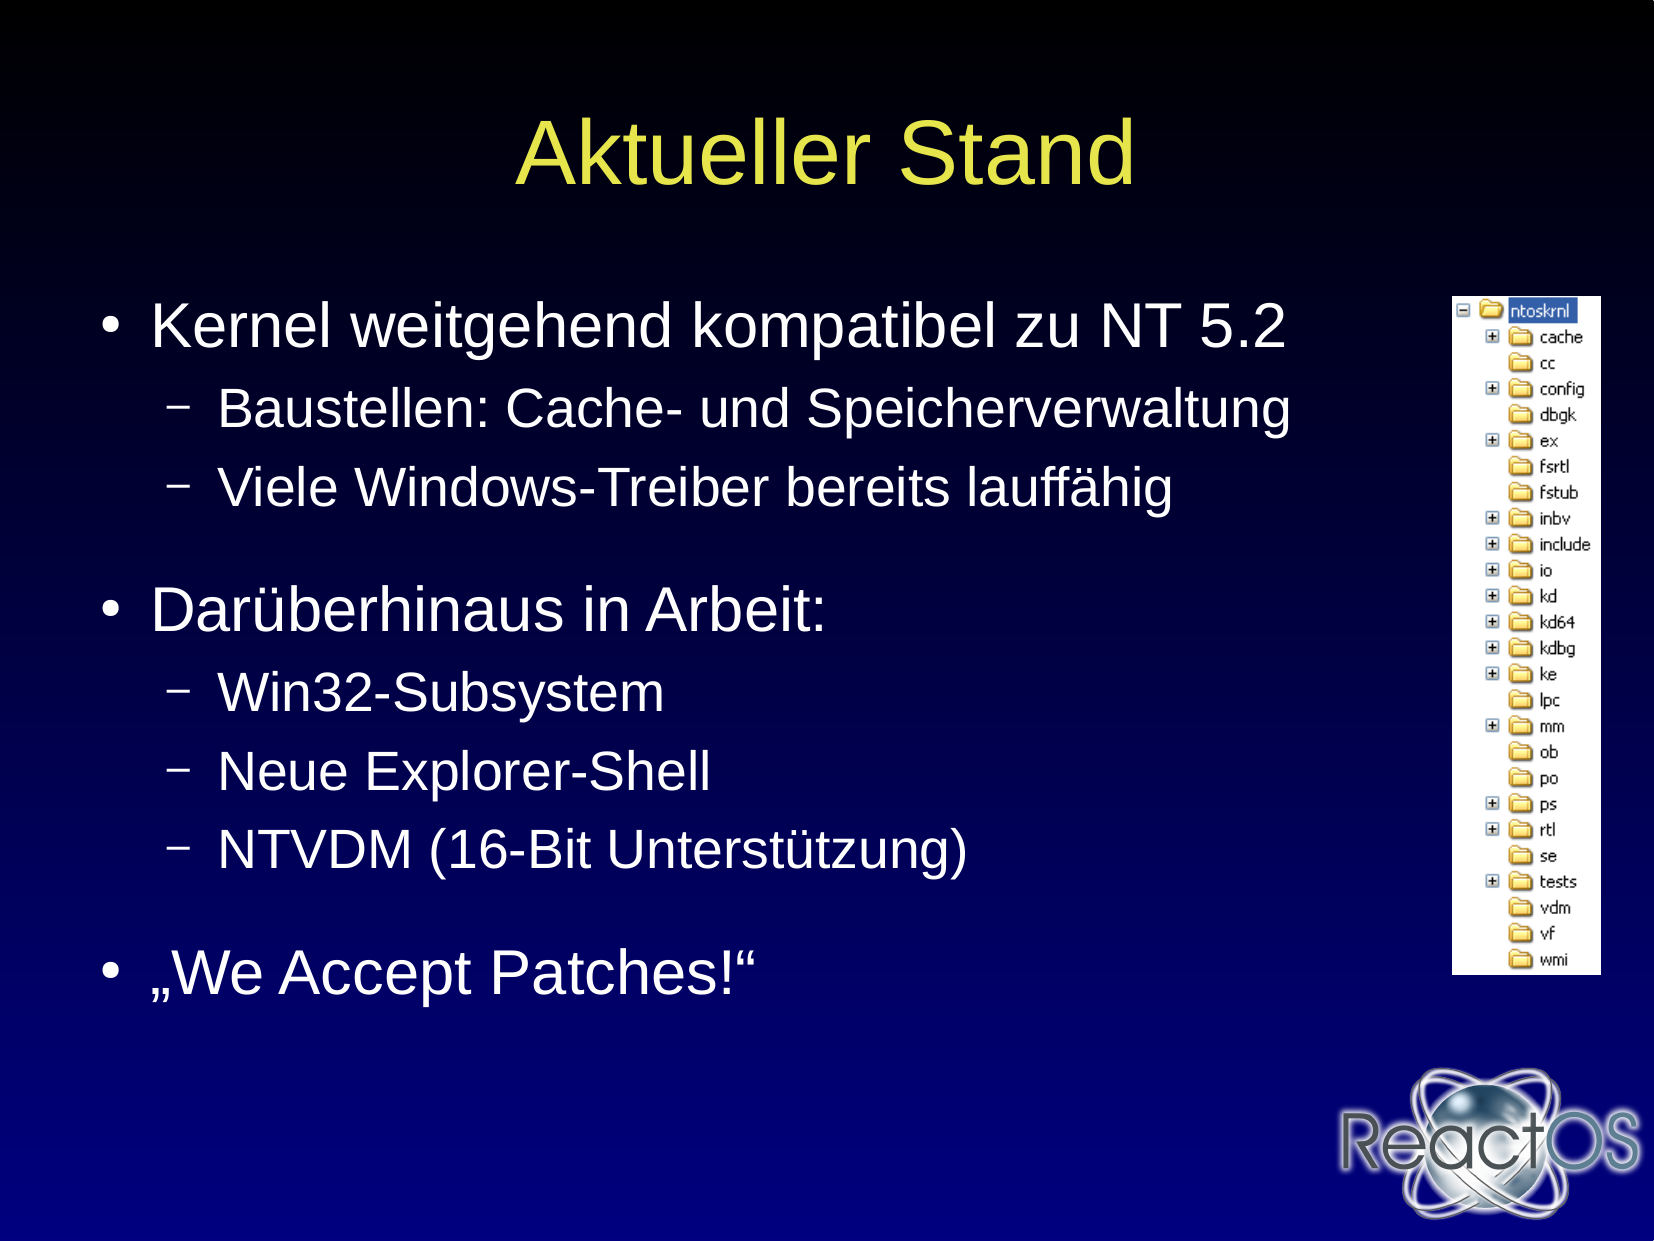

# Aktueller Stand
Kernel weitgehend kompatibel zu NT 5.2
Baustellen: Cache- und Speicherverwaltung
Viele Windows-Treiber bereits lauffähig
Darüberhinaus in Arbeit:
Win32-Subsystem
Neue Explorer-Shell
NTVDM (16-Bit Unterstützung)
„We Accept Patches!“